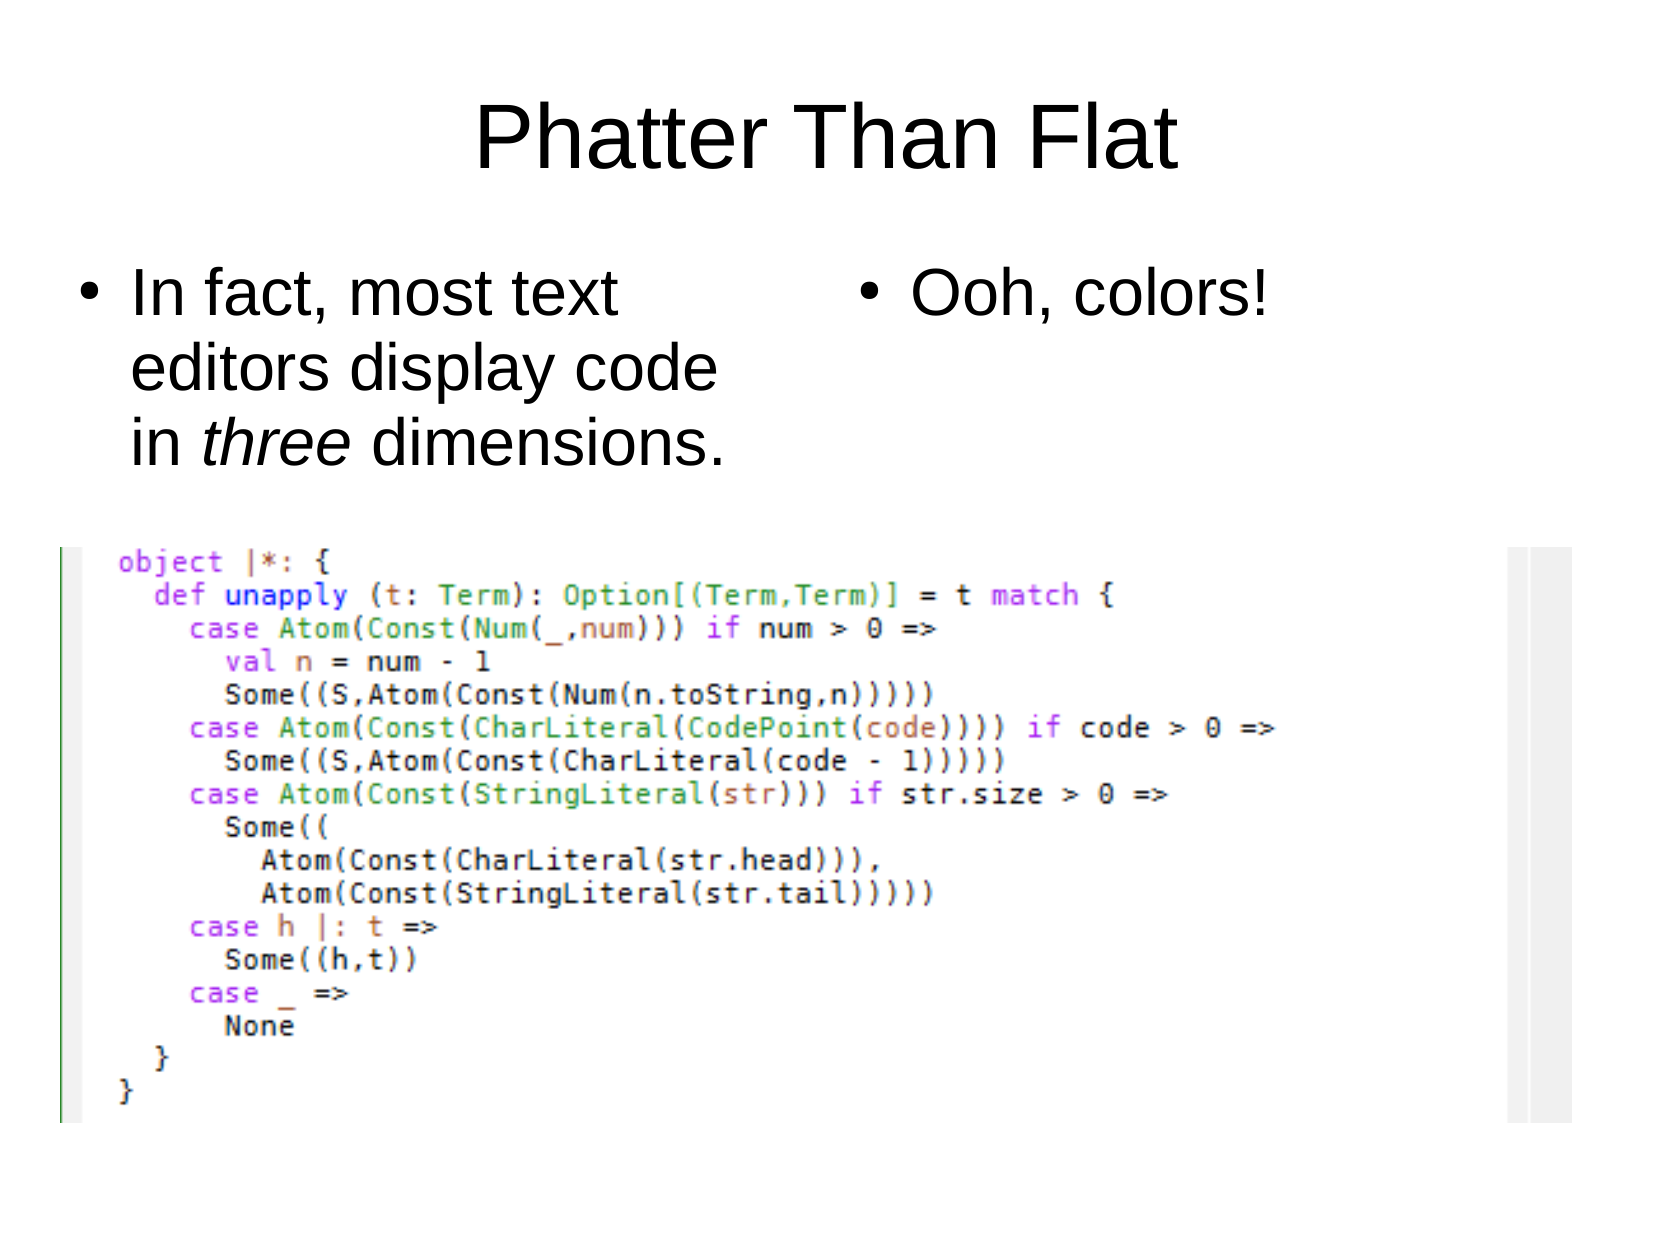

# Phatter Than Flat
In fact, most text editors display code in three dimensions.
Ooh, colors!